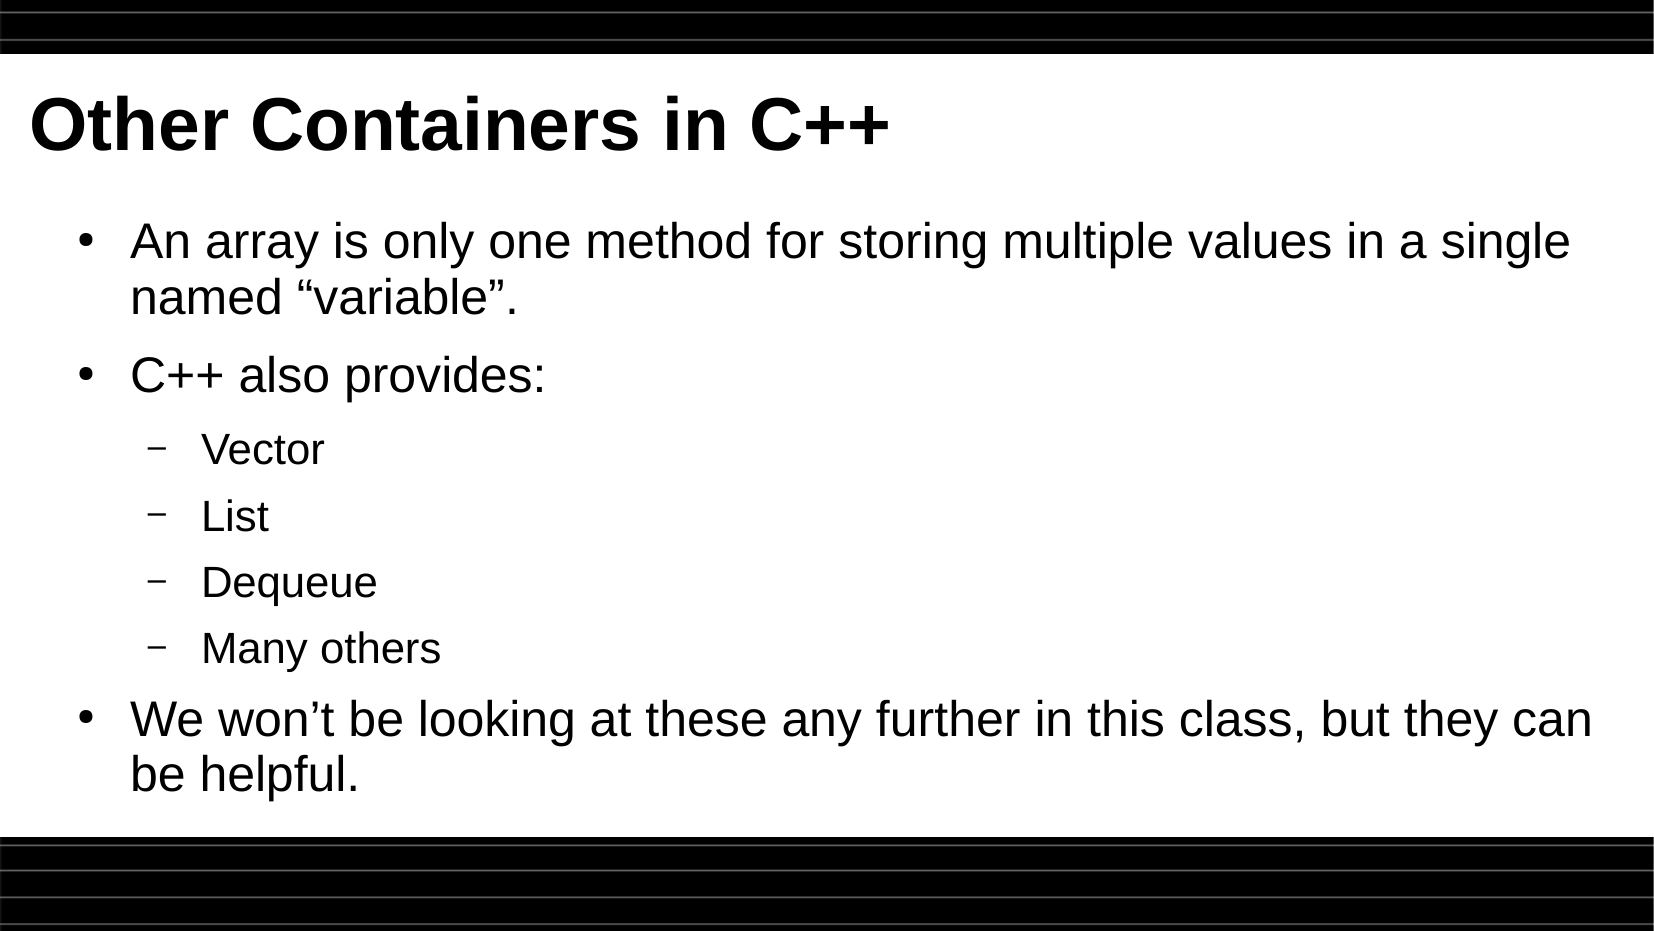

Other Containers in C++
# An array is only one method for storing multiple values in a single named “variable”.
C++ also provides:
Vector
List
Dequeue
Many others
We won’t be looking at these any further in this class, but they can be helpful.